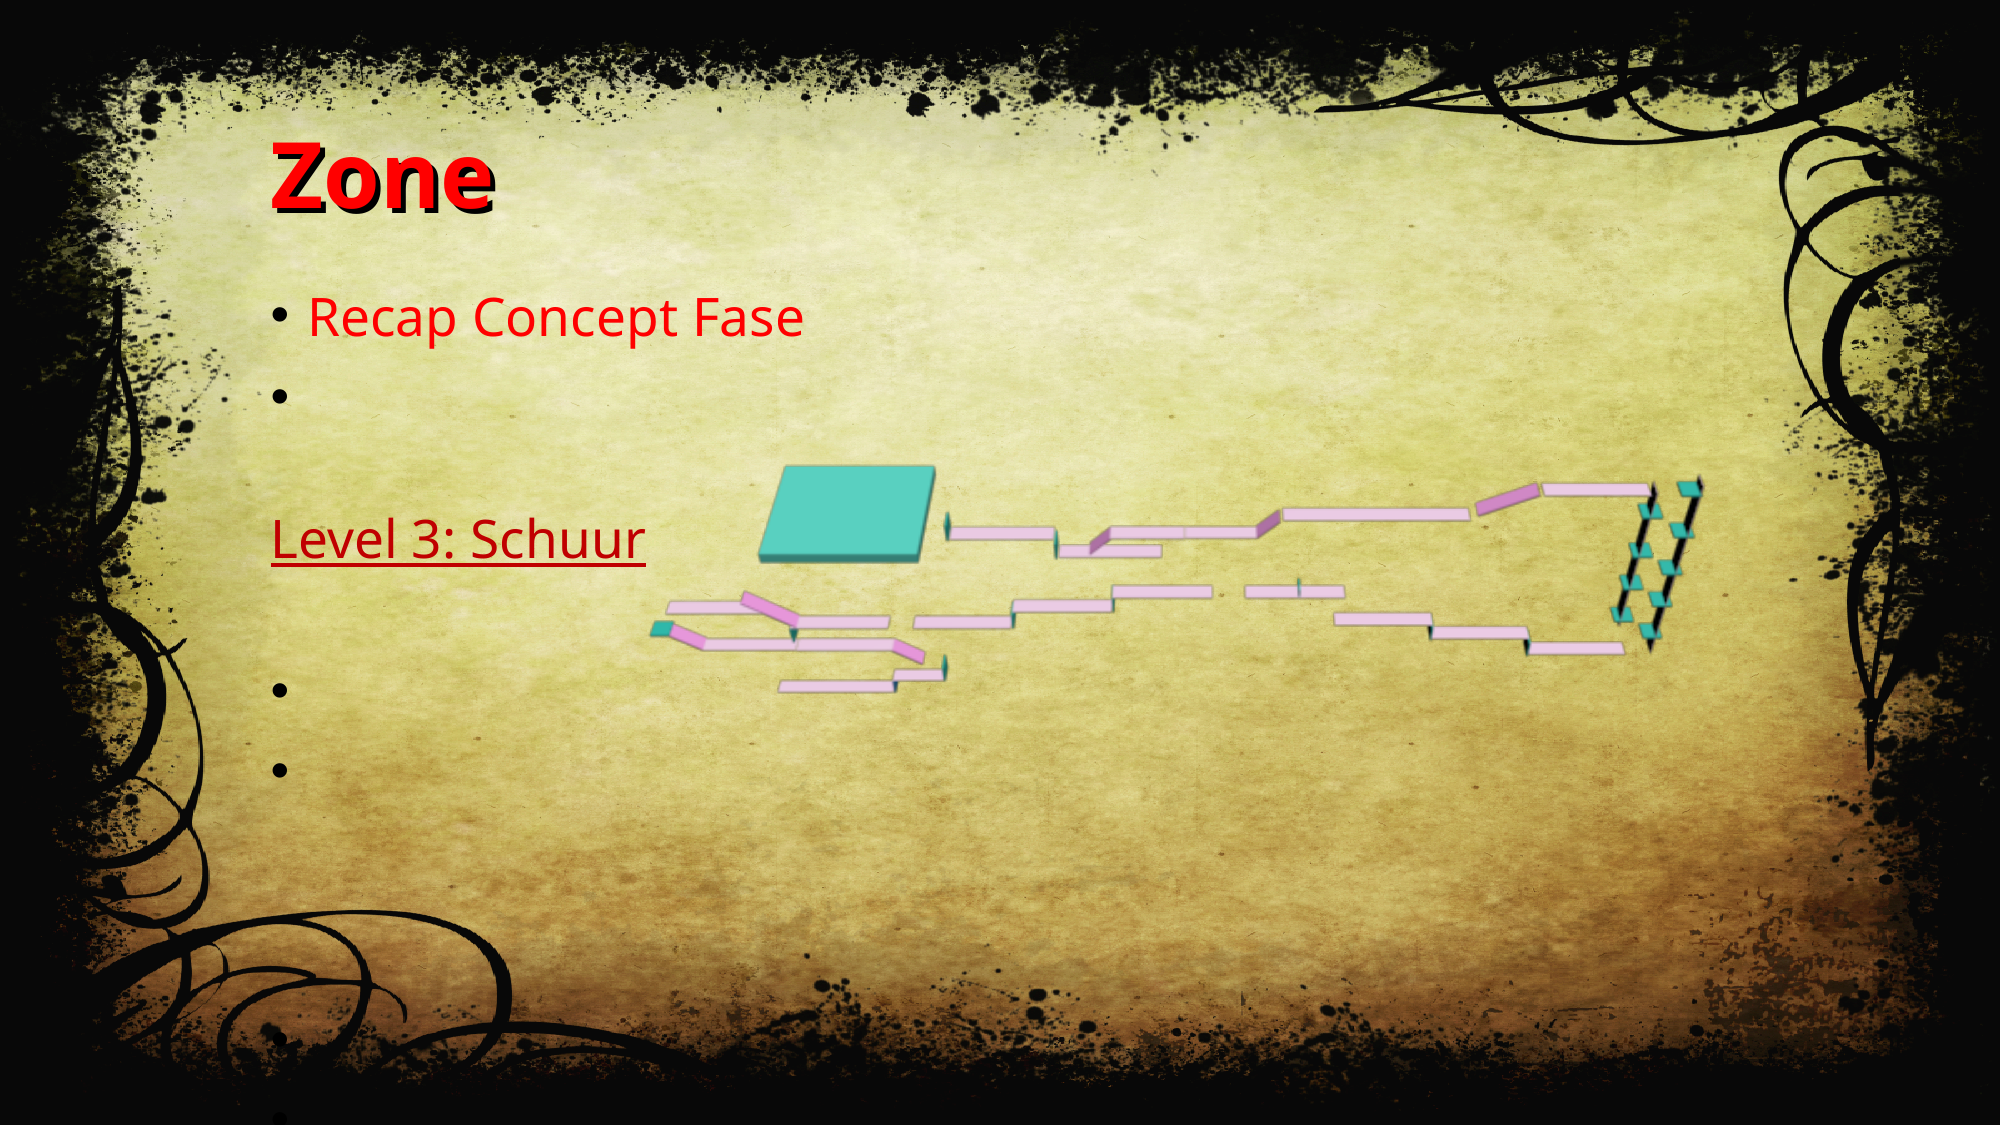

# Zone
Recap Concept Fase
Level 3: Schuur